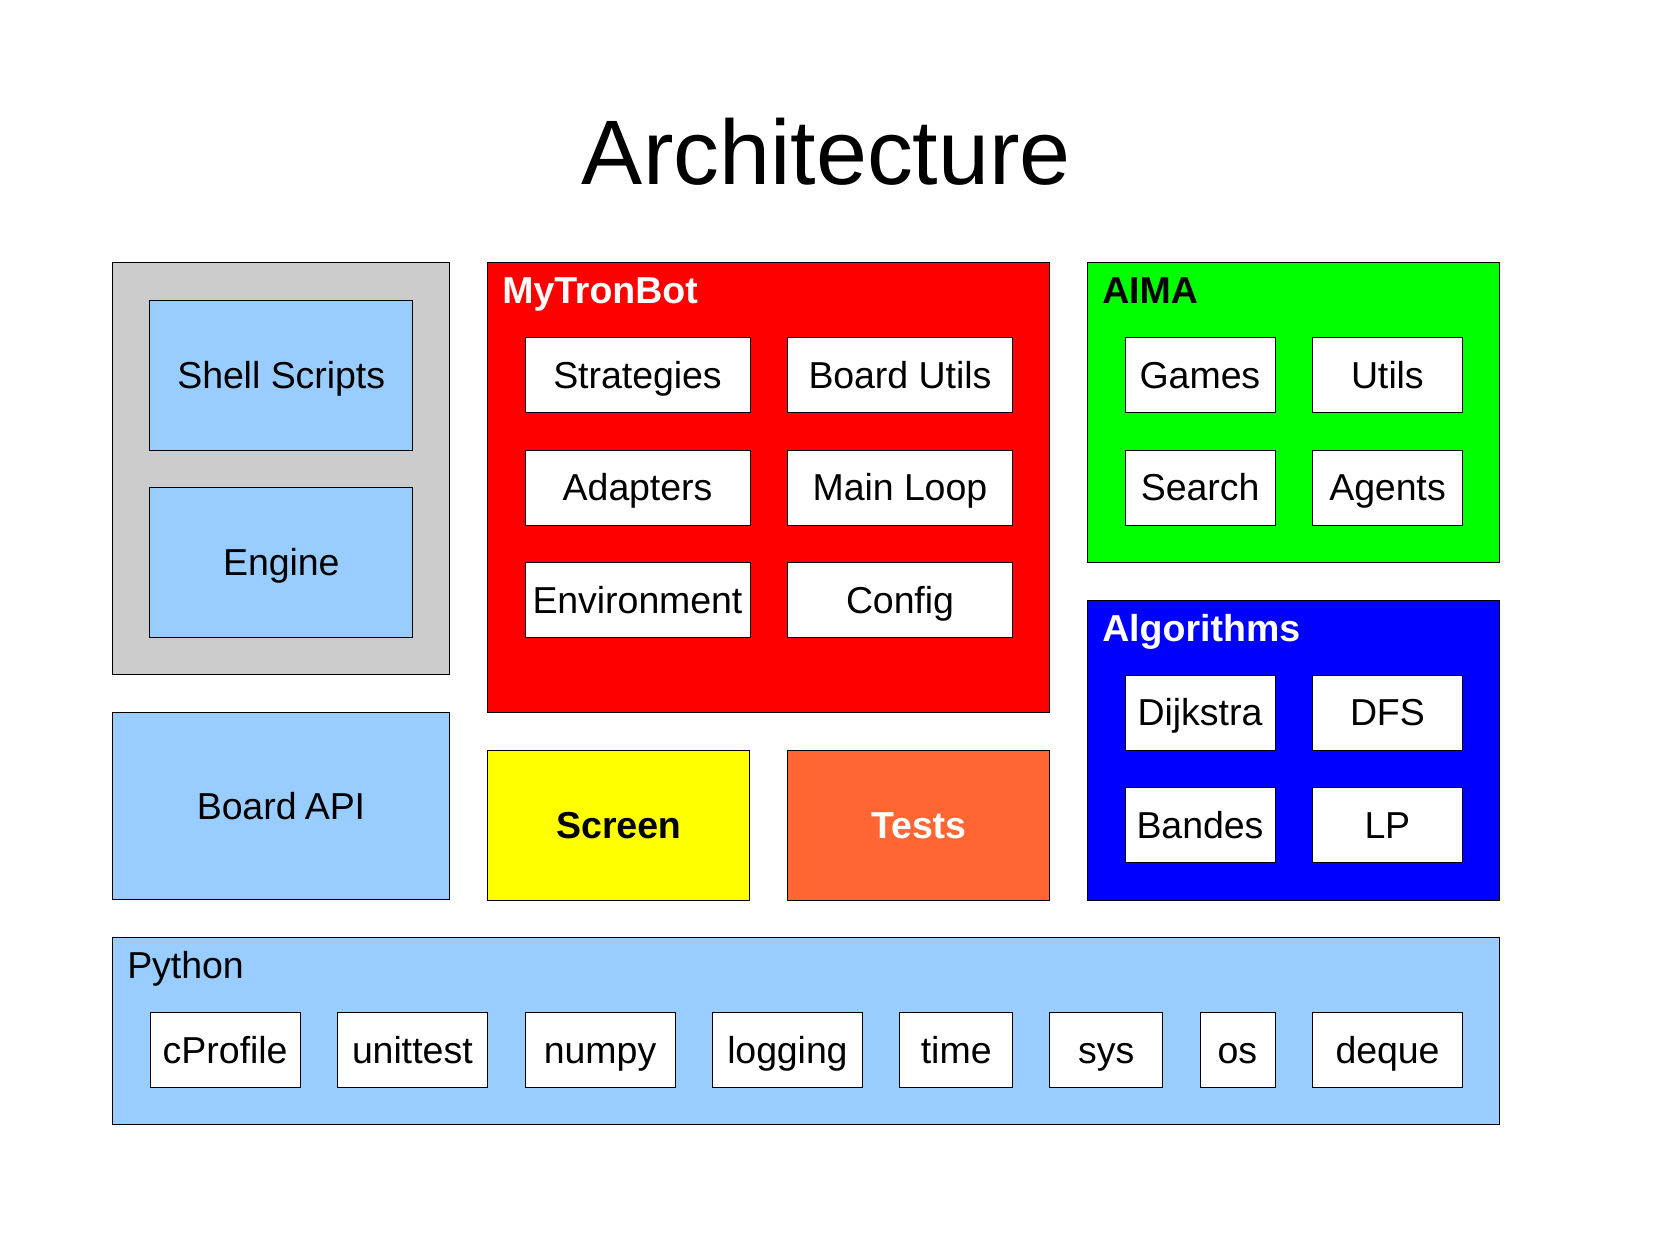

# Architecture
MyTronBot
AIMA
Shell Scripts
Strategies
Board Utils
Games
Utils
Adapters
Main Loop
Search
Agents
Engine
Environment
Config
Algorithms
Dijkstra
DFS
Board API
Screen
Tests
Bandes
LP
Python
cProfile
unittest
numpy
logging
time
sys
os
deque